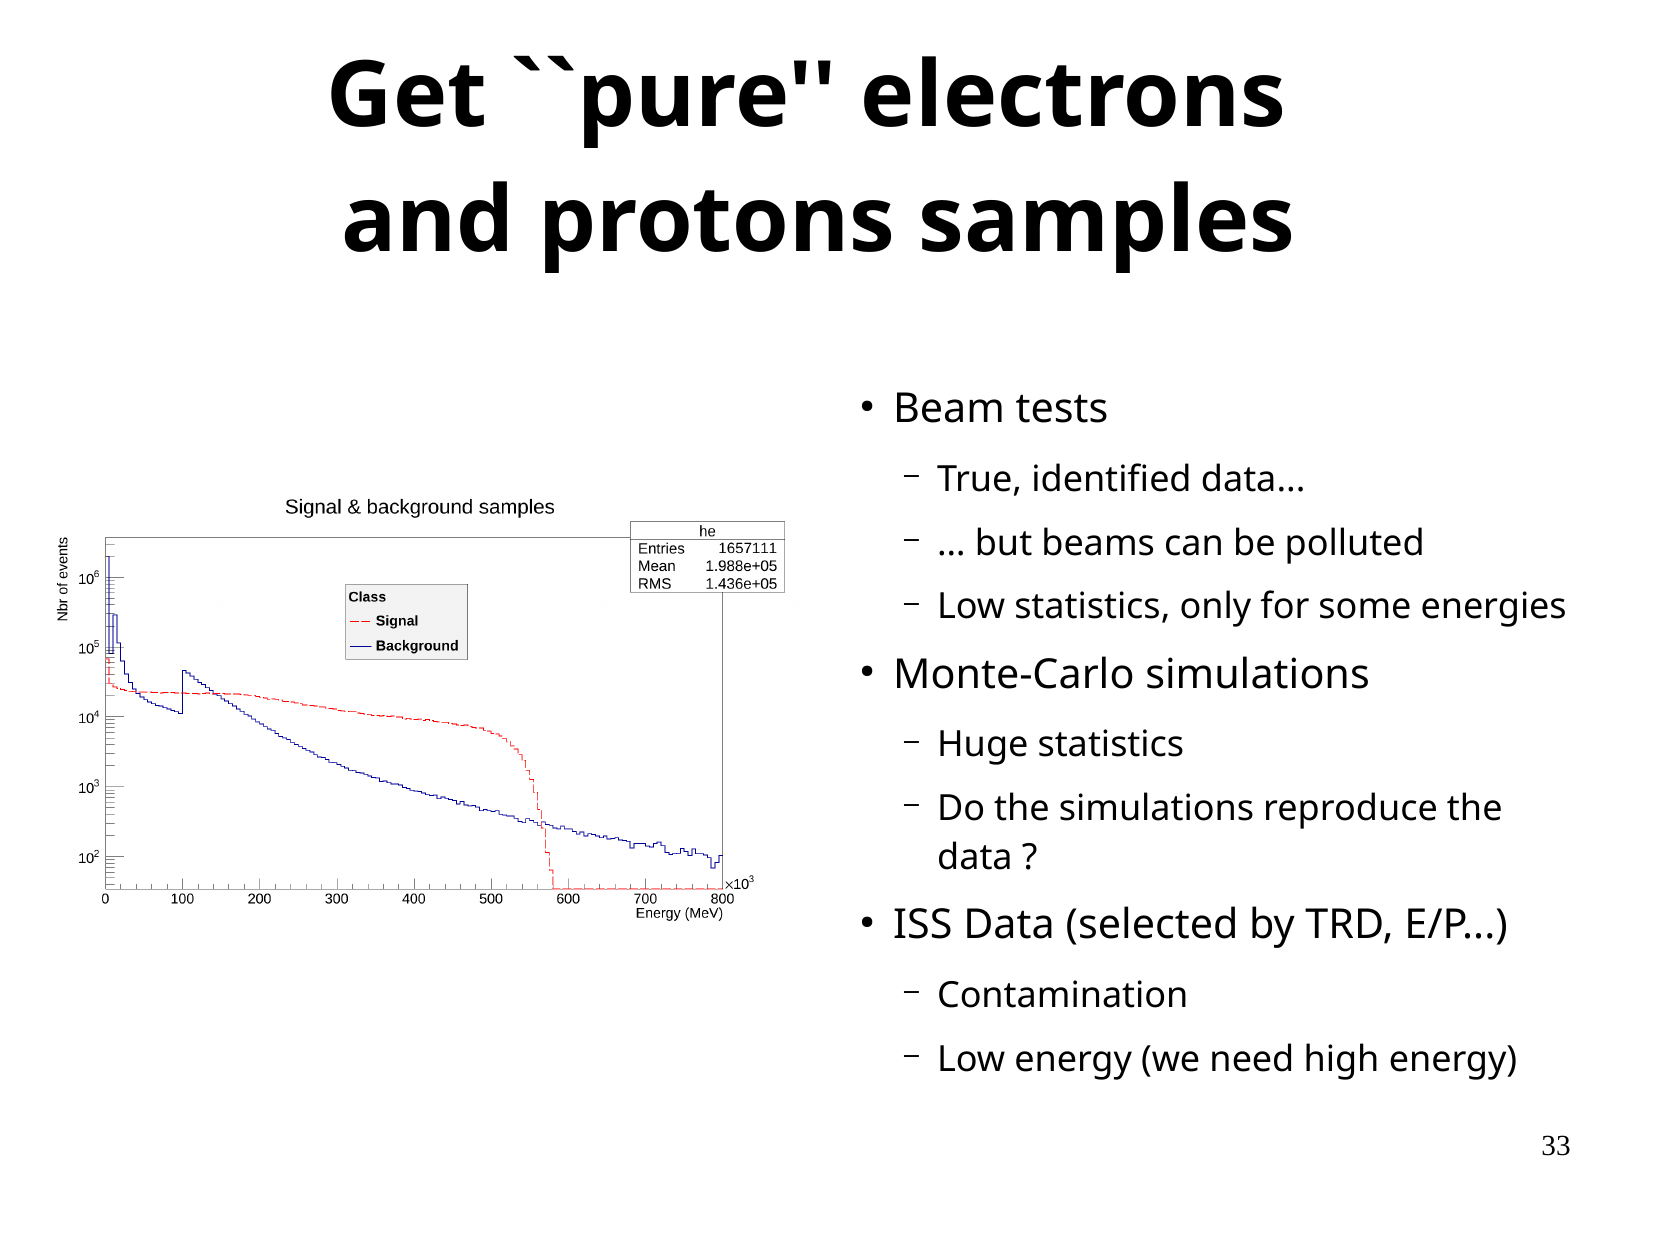

# Get ``pure'' electrons and protons samples
Beam tests
True, identified data...
… but beams can be polluted
Low statistics, only for some energies
Monte-Carlo simulations
Huge statistics
Do the simulations reproduce the data ?
ISS Data (selected by TRD, E/P...)
Contamination
Low energy (we need high energy)
33